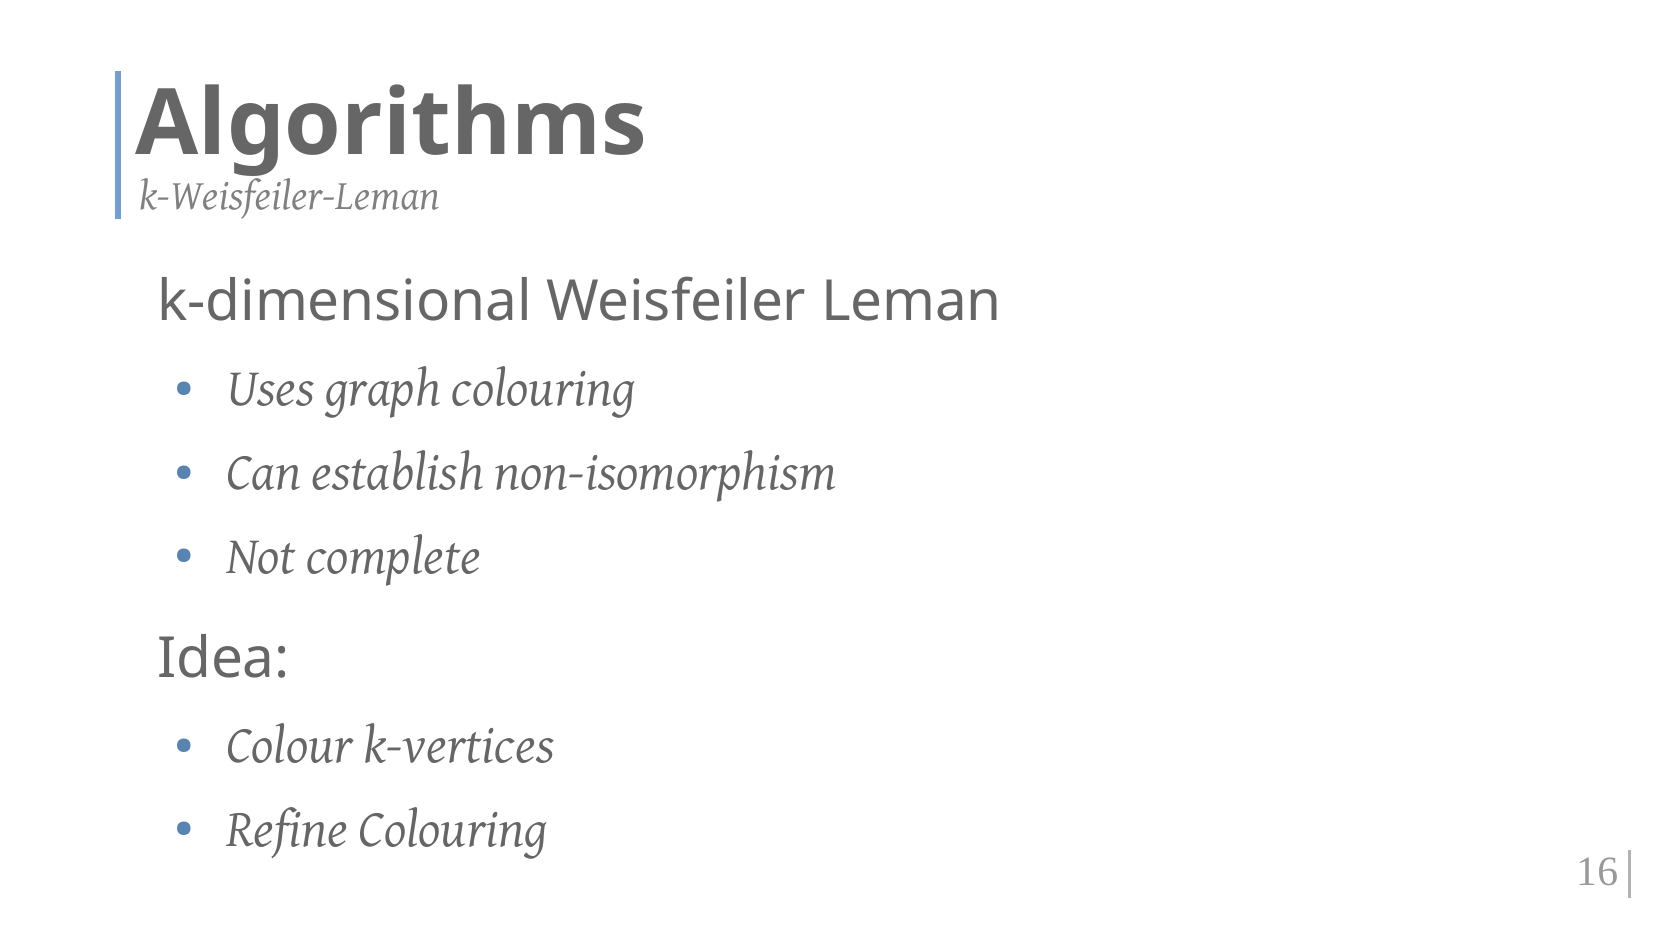

# Algorithms
k-Weisfeiler-Leman
k-dimensional Weisfeiler Leman
Uses graph colouring
Can establish non-isomorphism
Not complete
Idea:
Colour k-vertices
Refine Colouring
16